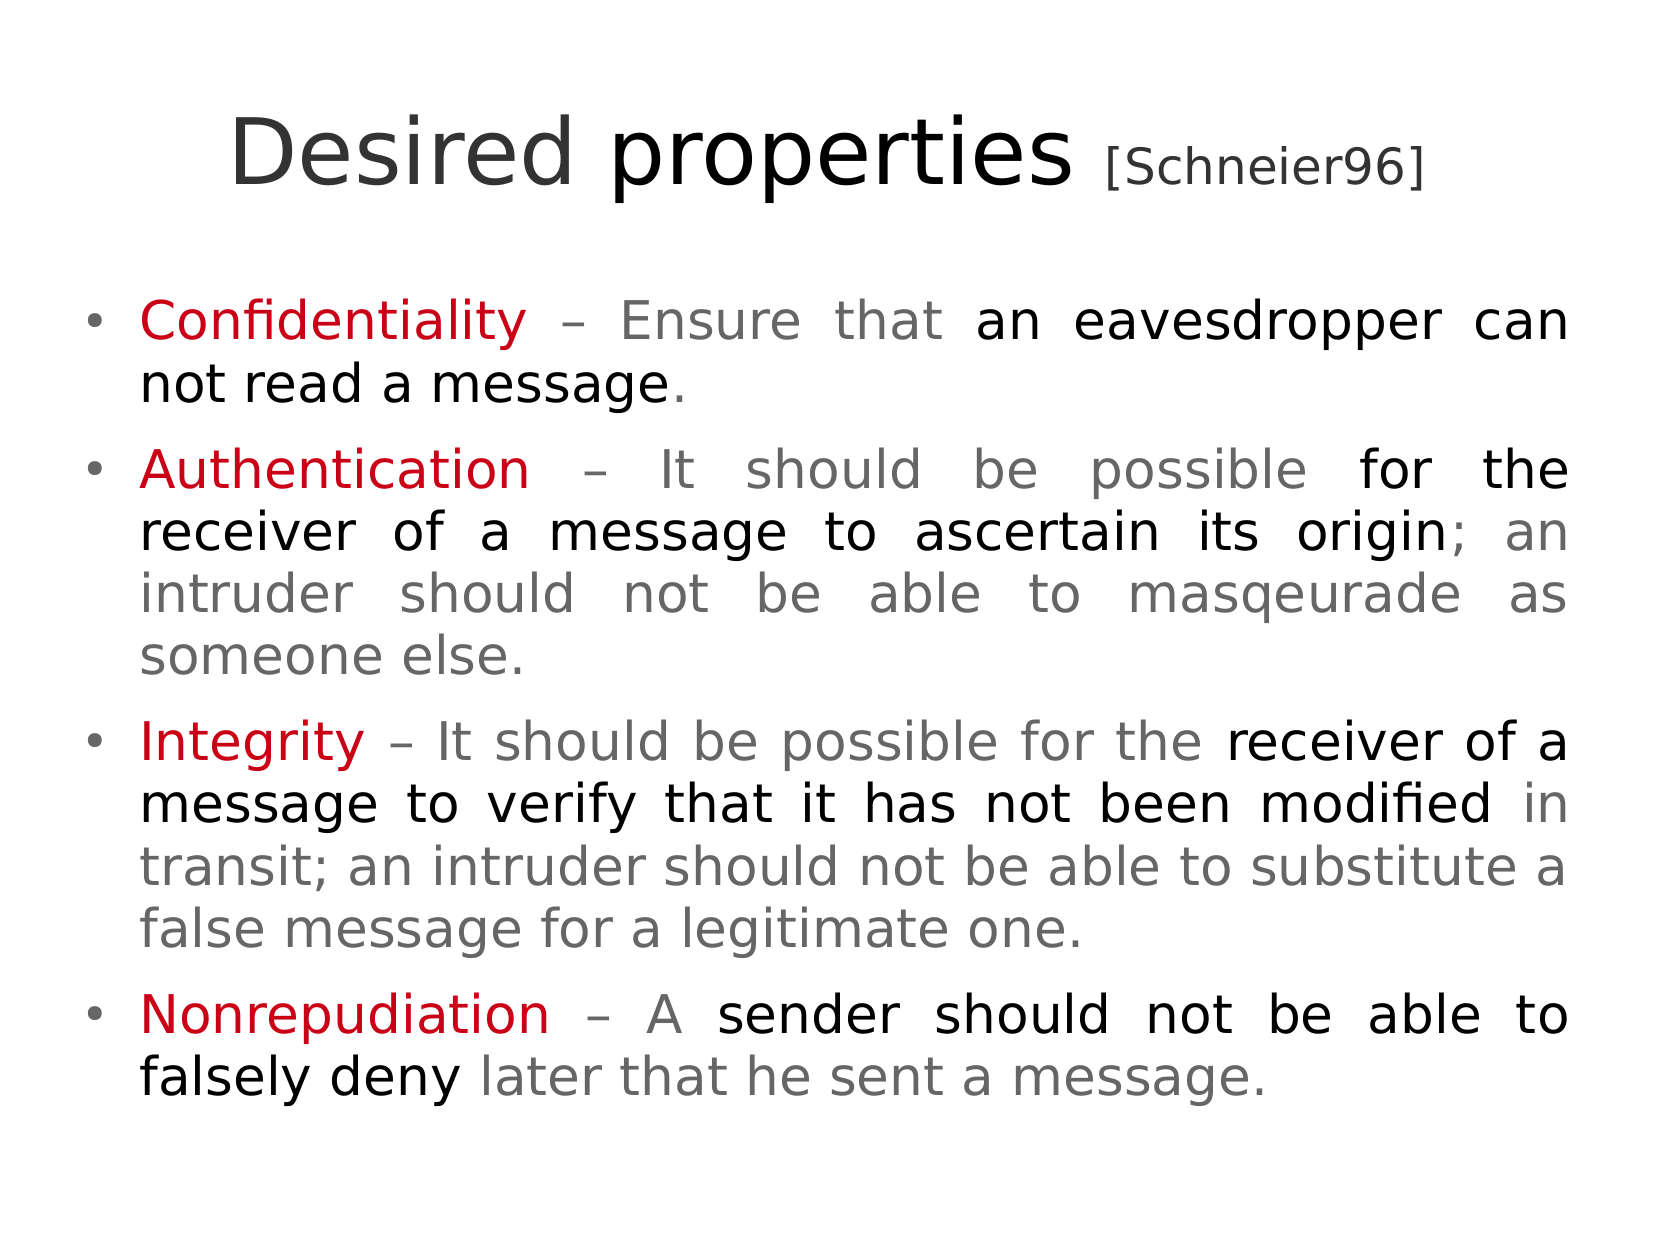

# Desired properties [Schneier96]
Confidentiality – Ensure that an eavesdropper can not read a message.
Authentication – It should be possible for the receiver of a message to ascertain its origin; an intruder should not be able to masqeurade as someone else.
Integrity – It should be possible for the receiver of a message to verify that it has not been modified in transit; an intruder should not be able to substitute a false message for a legitimate one.
Nonrepudiation – A sender should not be able to falsely deny later that he sent a message.